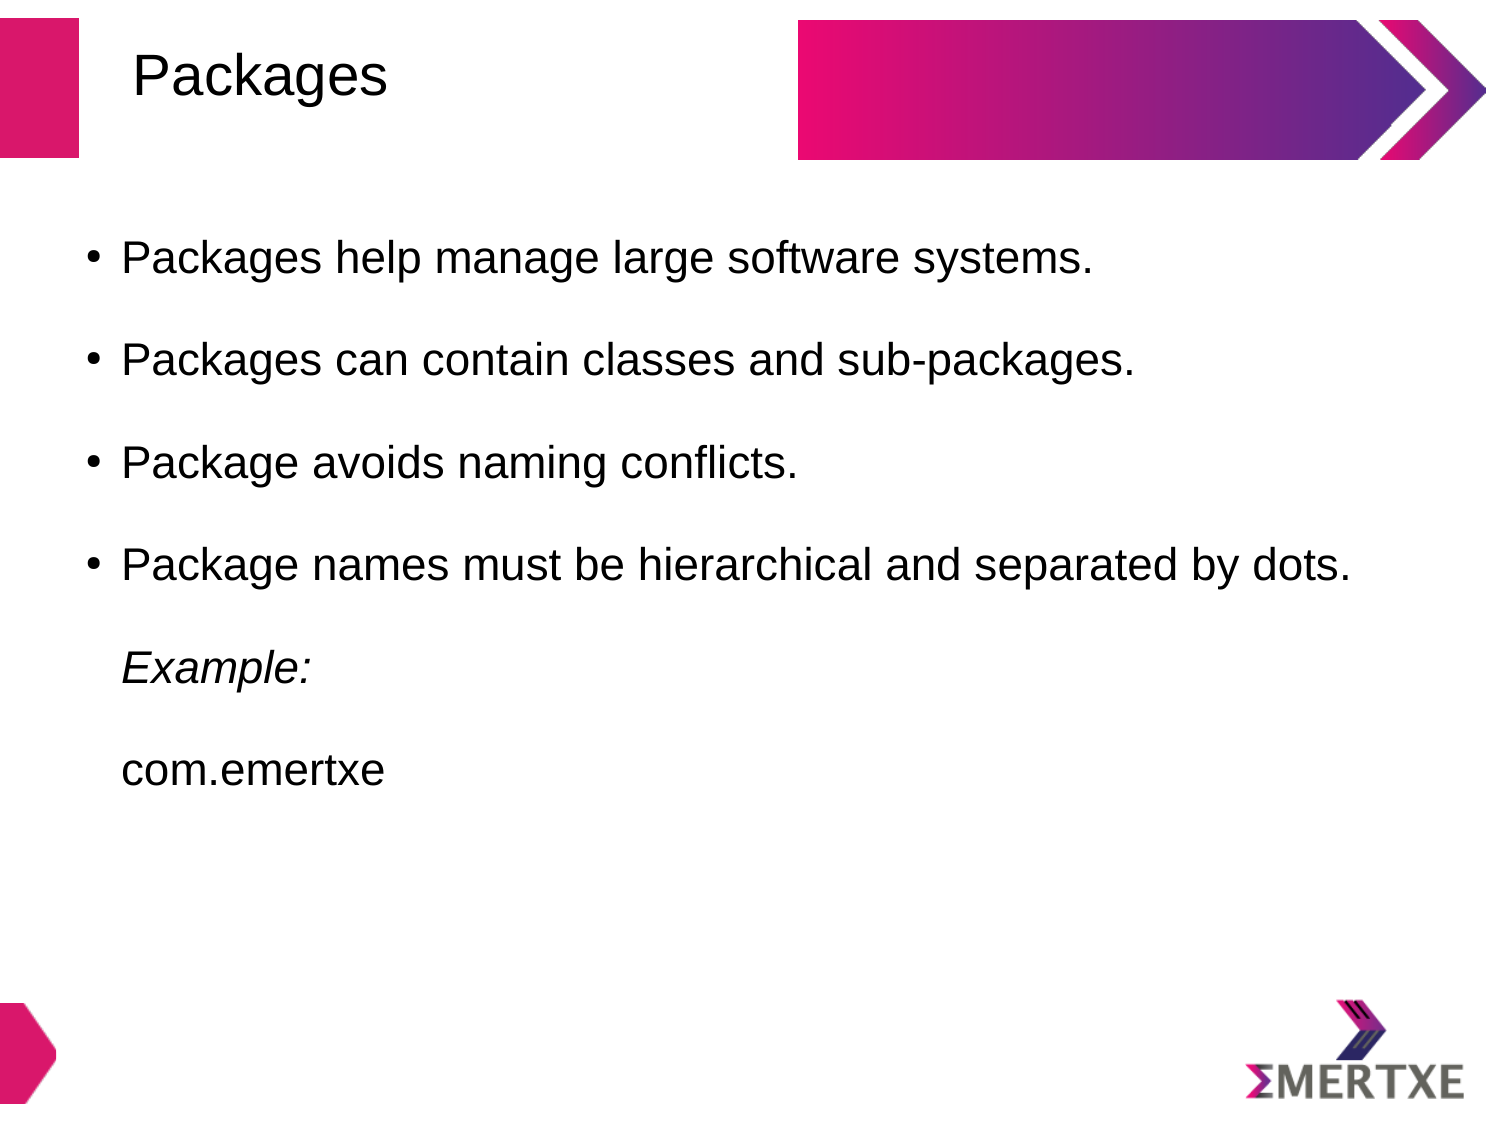

Packages
Packages help manage large software systems.
Packages can contain classes and sub-packages.
Package avoids naming conflicts.
Package names must be hierarchical and separated by dots.
Example:
com.emertxe